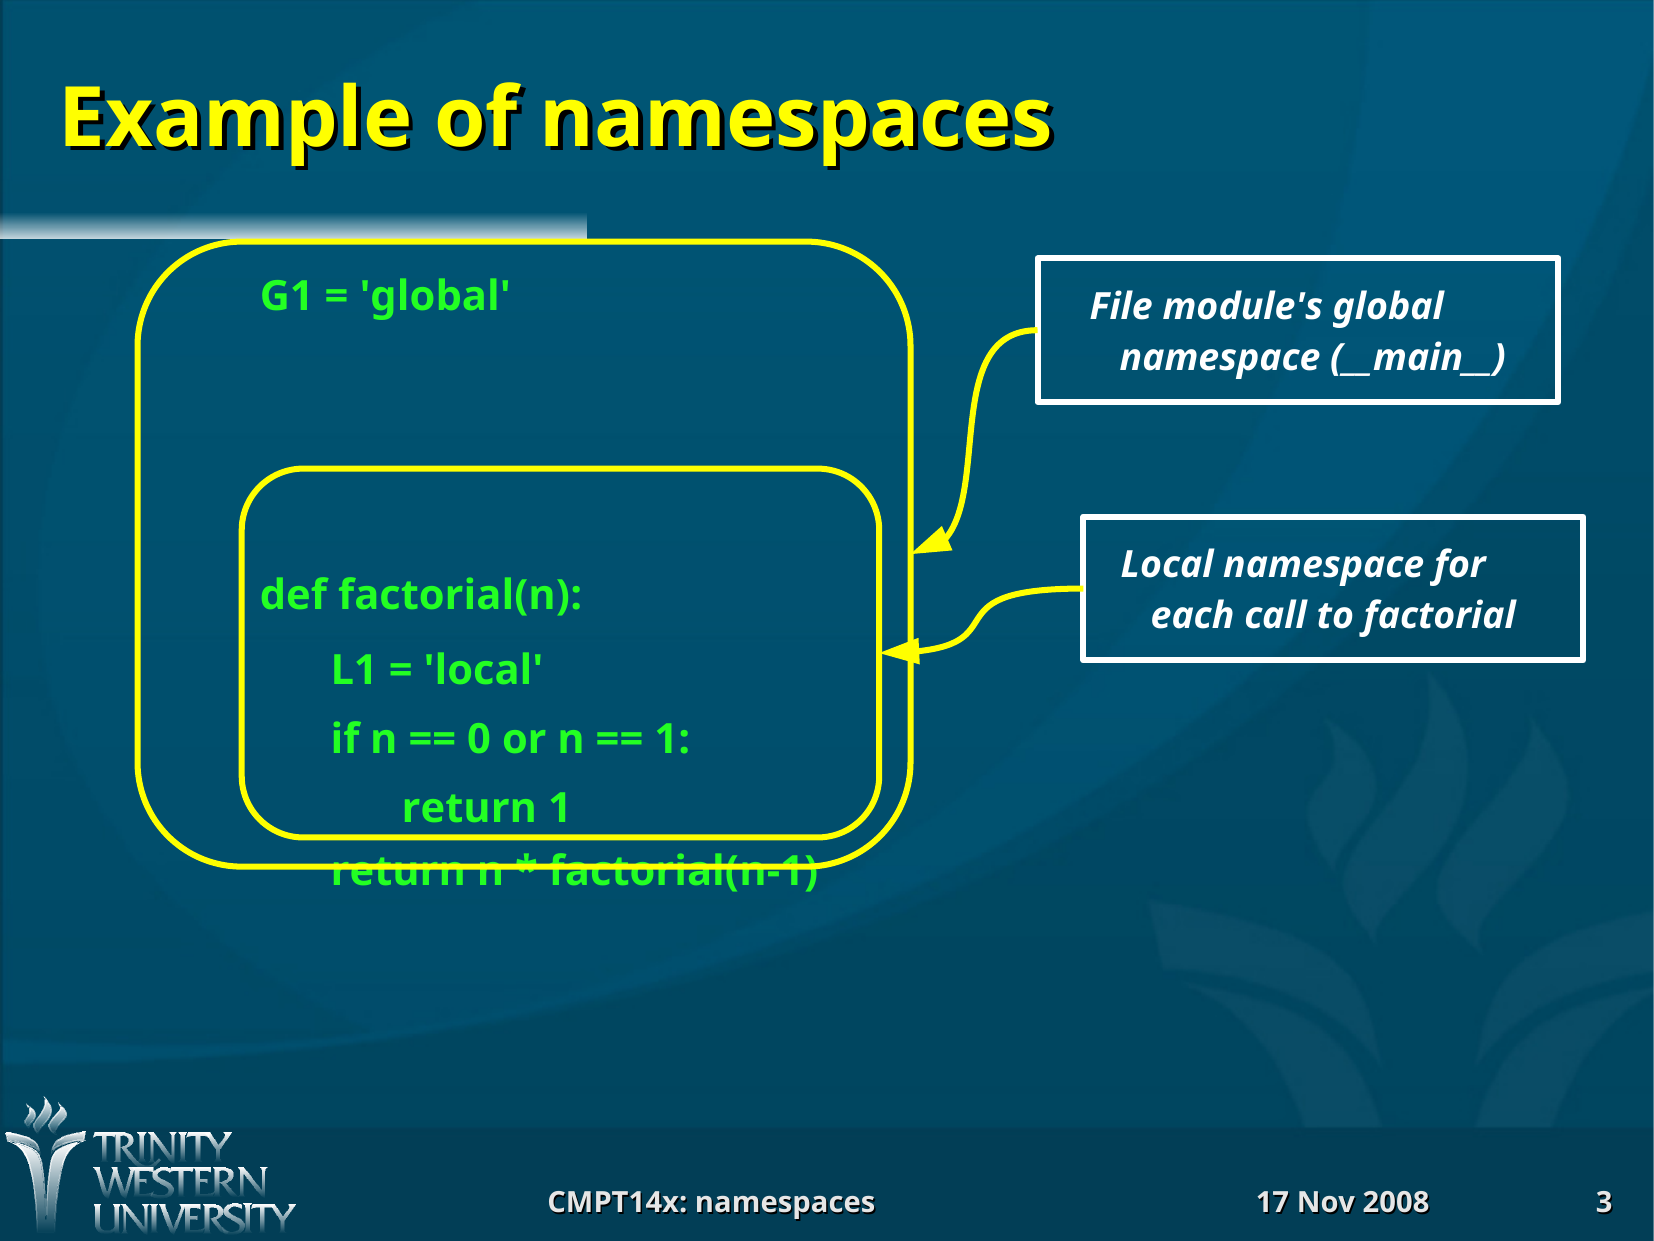

# Example of namespaces
File module's global
namespace (__main__)
G1 = 'global'
def factorial(n):
L1 = 'local'
if n == 0 or n == 1:
return 1
return n * factorial(n-1)
Local namespace for
each call to factorial
CMPT14x: namespaces
17 Nov 2008
3